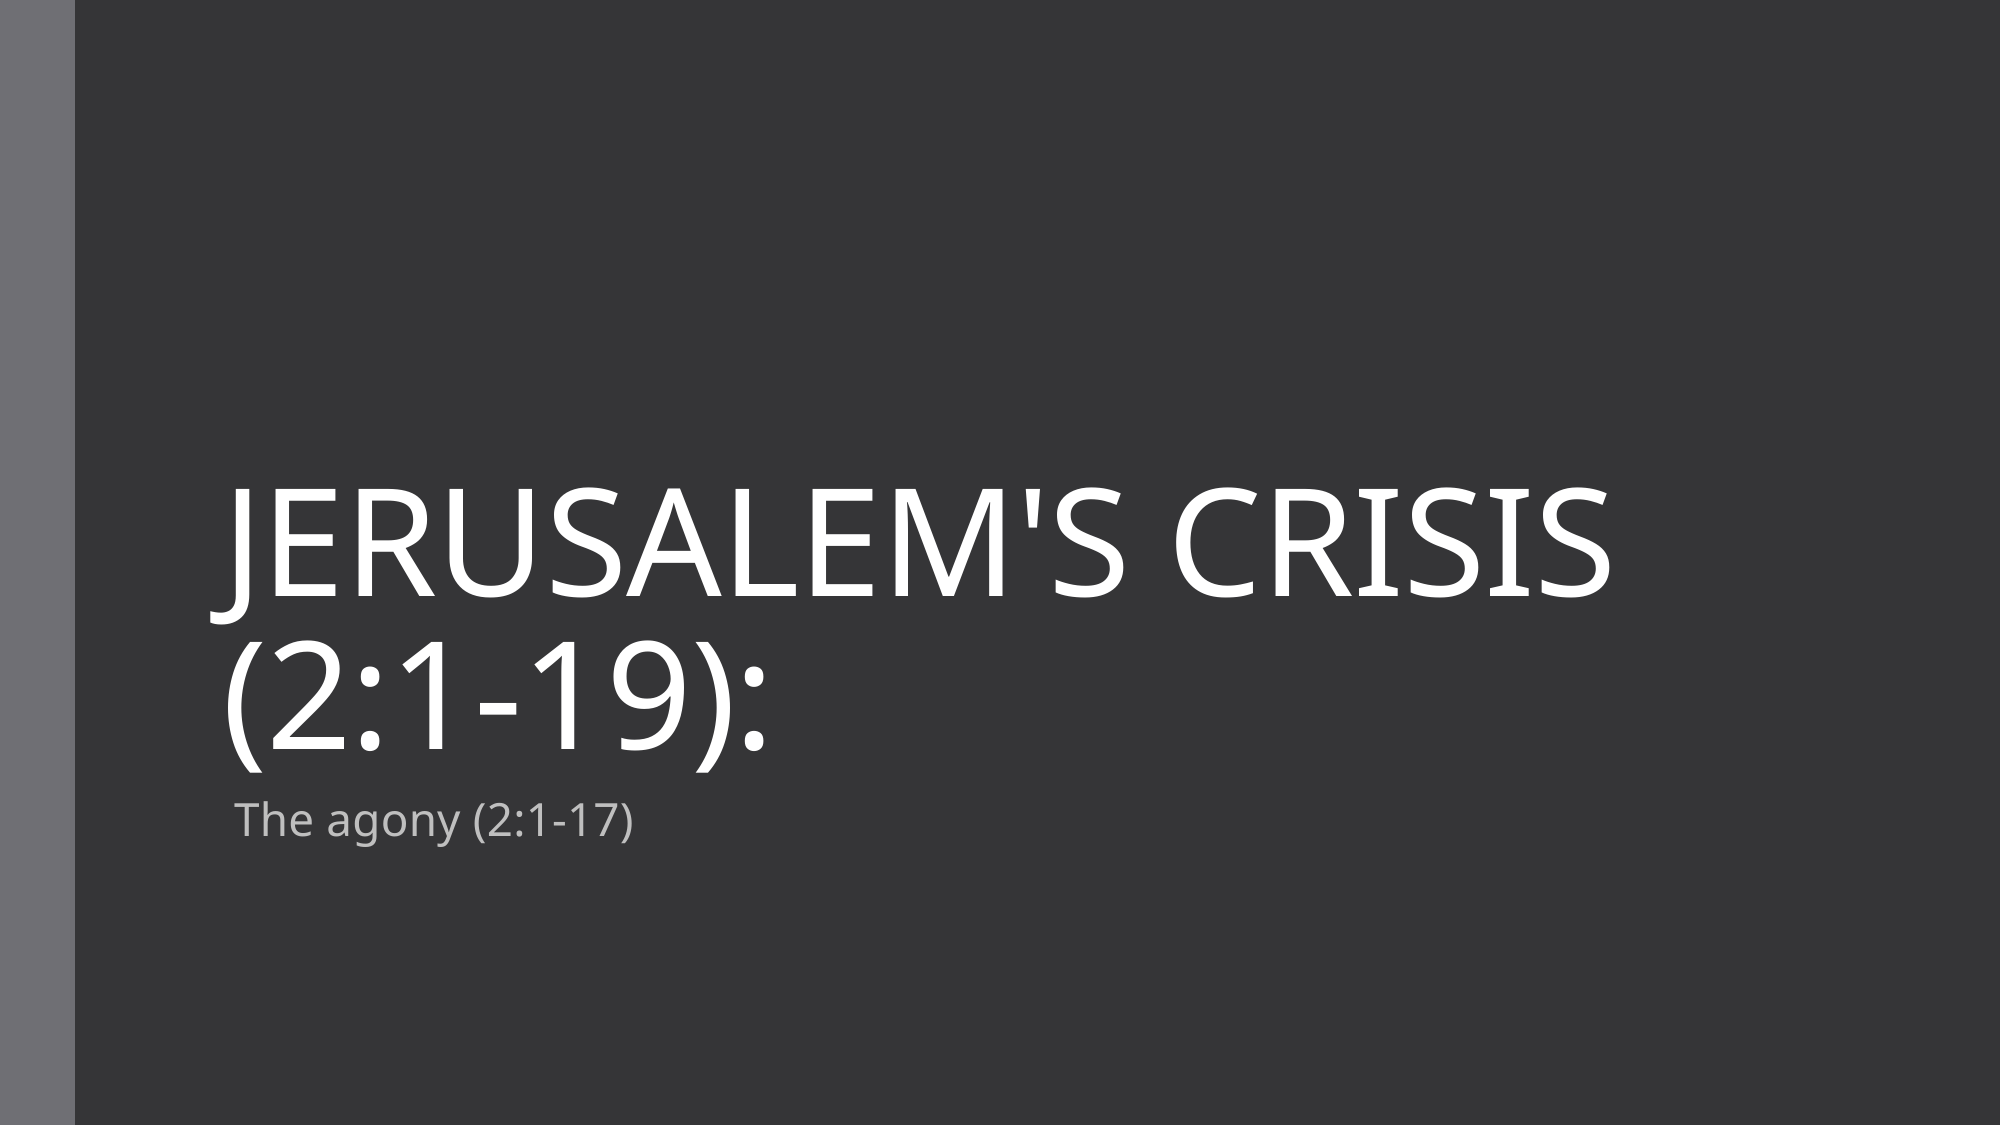

# JERUSALEM'S CRISIS (2:1-19):
 The agony (2:1-17)